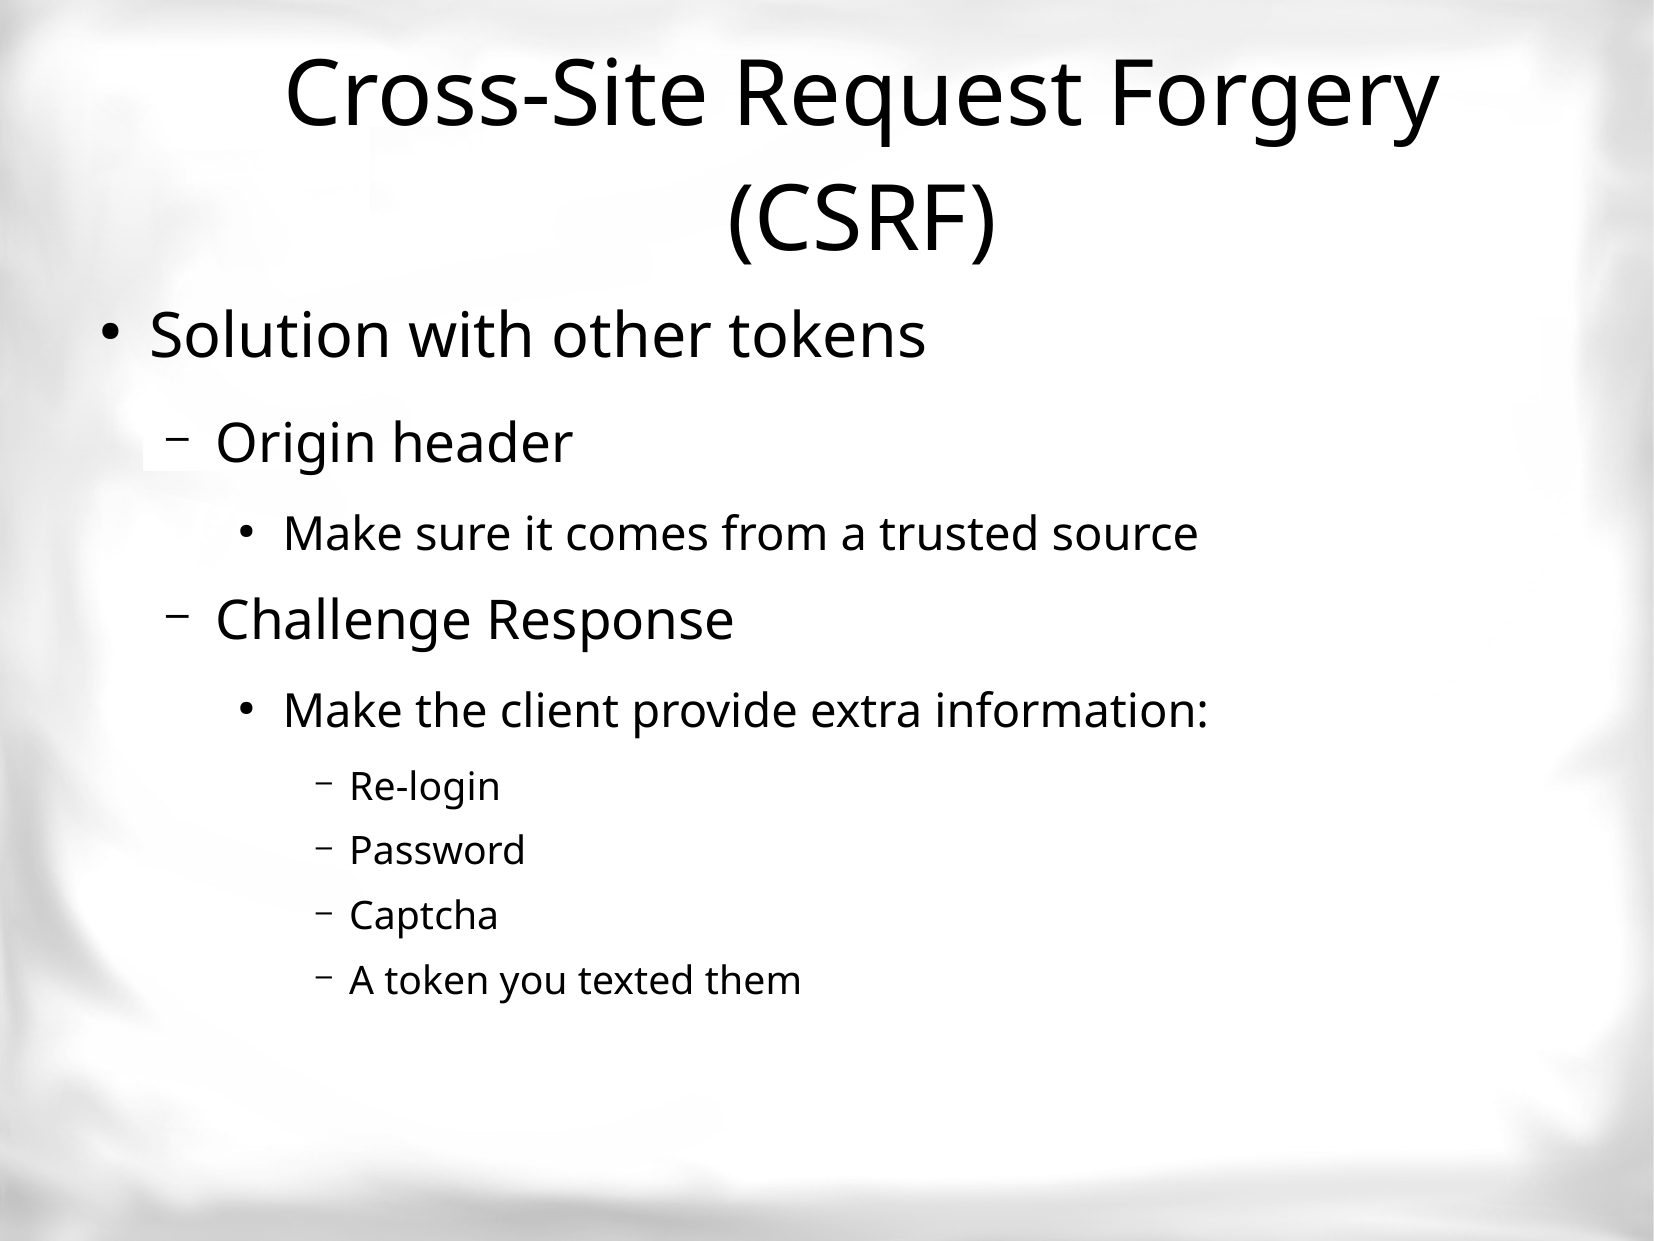

# Cross-Site Request Forgery (CSRF)
Solution with other tokens
Origin header
Make sure it comes from a trusted source
Challenge Response
Make the client provide extra information:
Re-login
Password
Captcha
A token you texted them